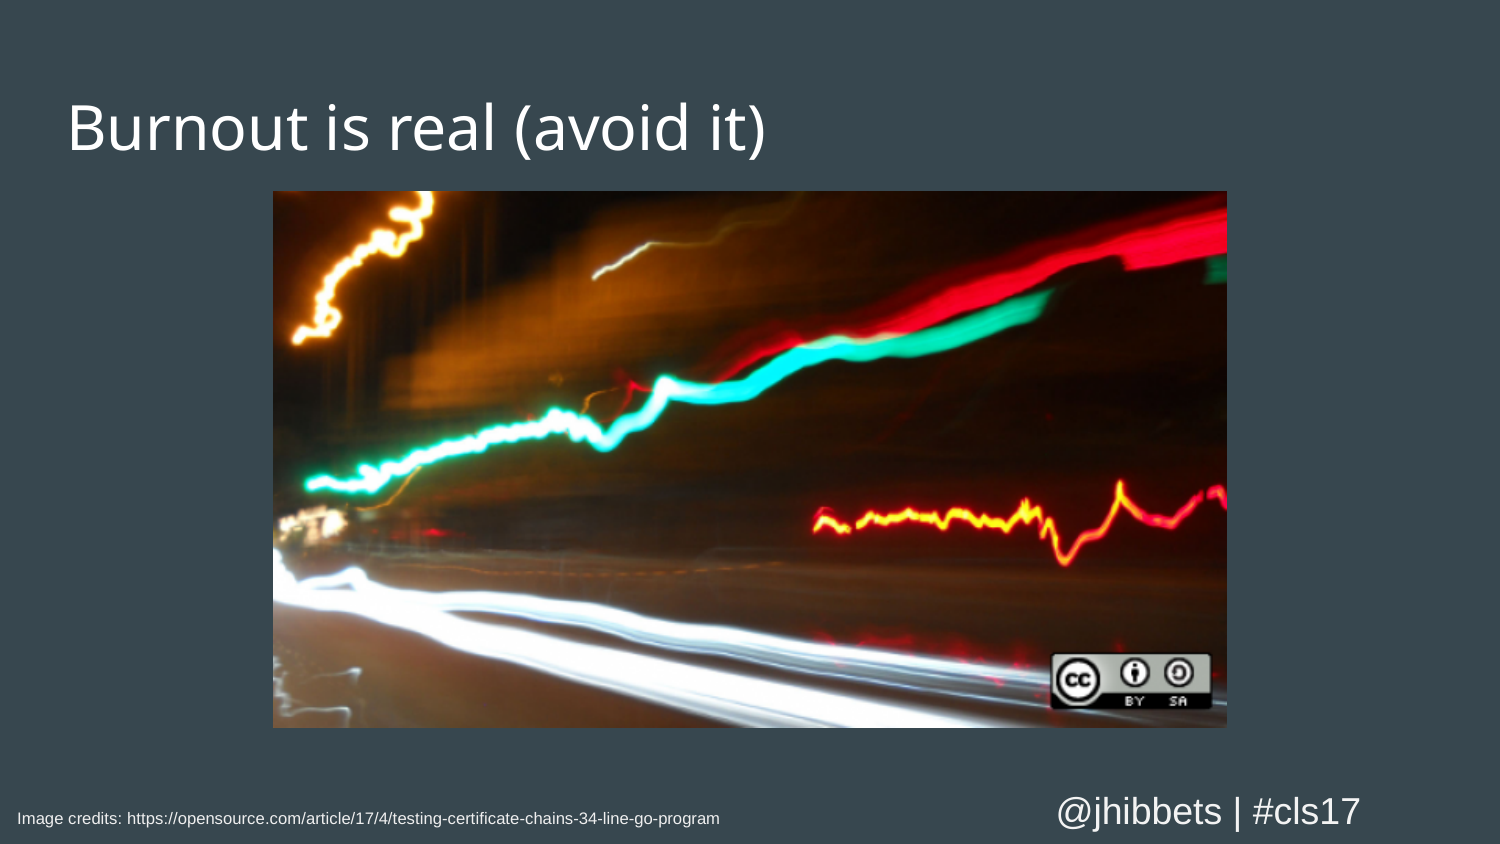

# Burnout is real (avoid it)
Image credits: https://opensource.com/article/17/4/testing-certificate-chains-34-line-go-program